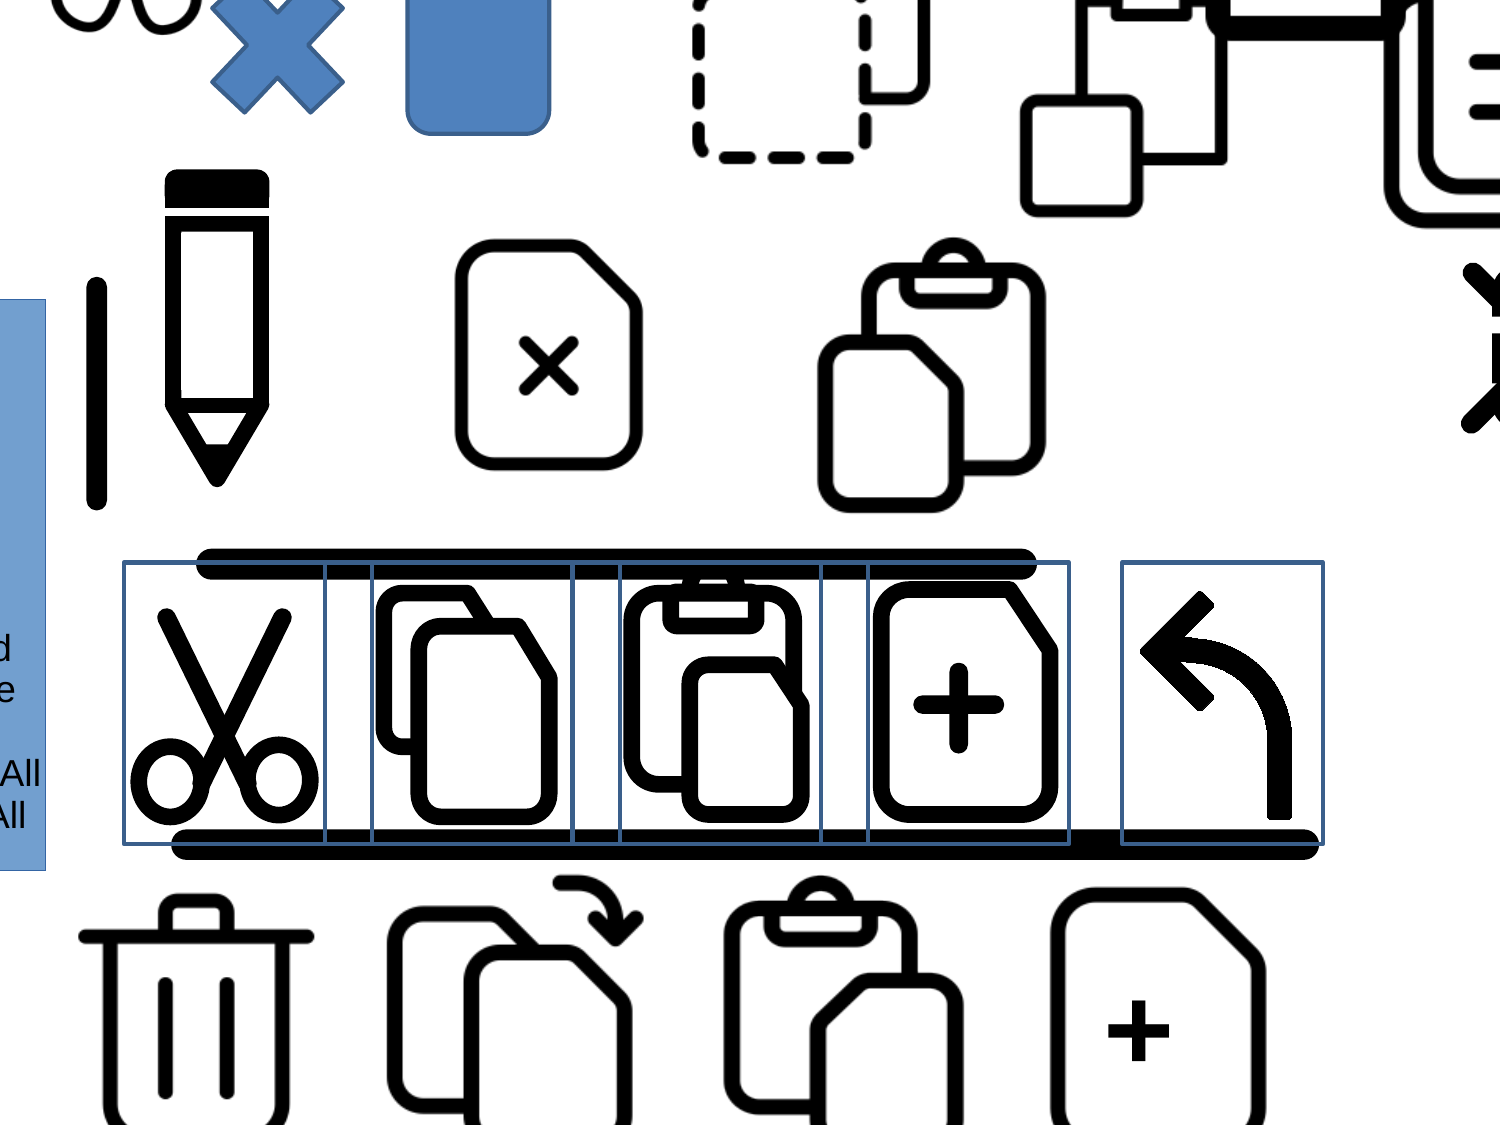

Undo
Cut
Copy
Paste
Edit
Insert
Append
Replace
Replace All
Export All
+